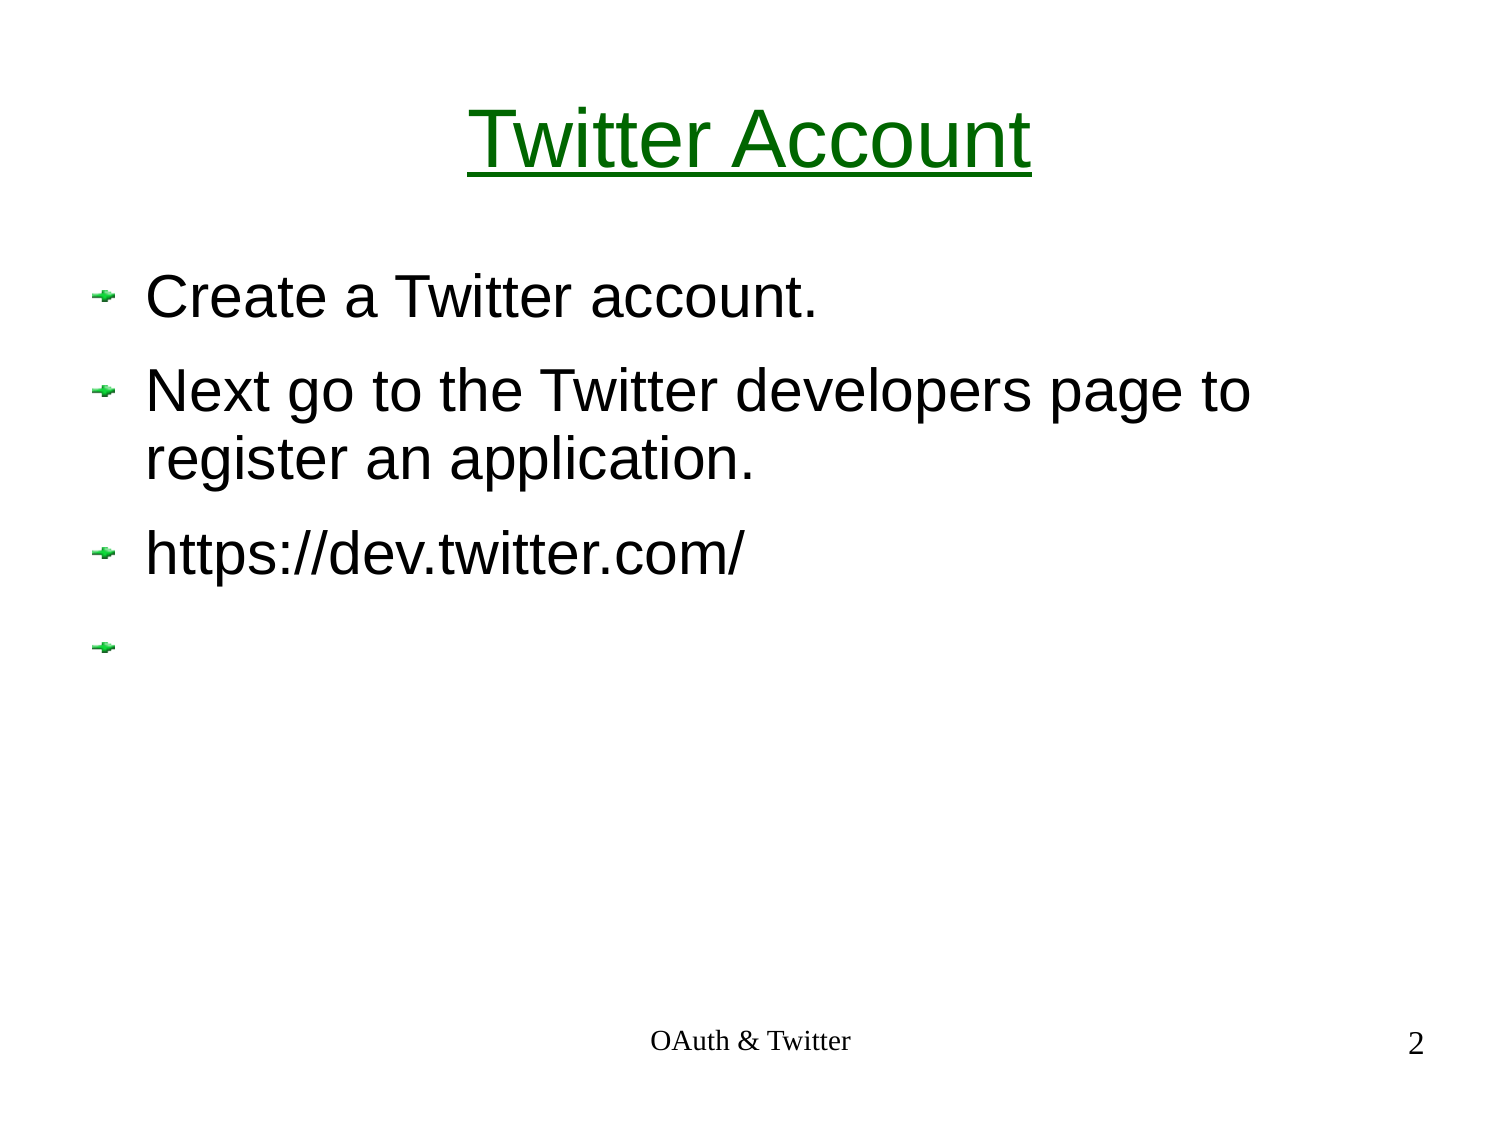

# Twitter Account
Create a Twitter account.
Next go to the Twitter developers page to register an application.
https://dev.twitter.com/
OAuth & Twitter
2